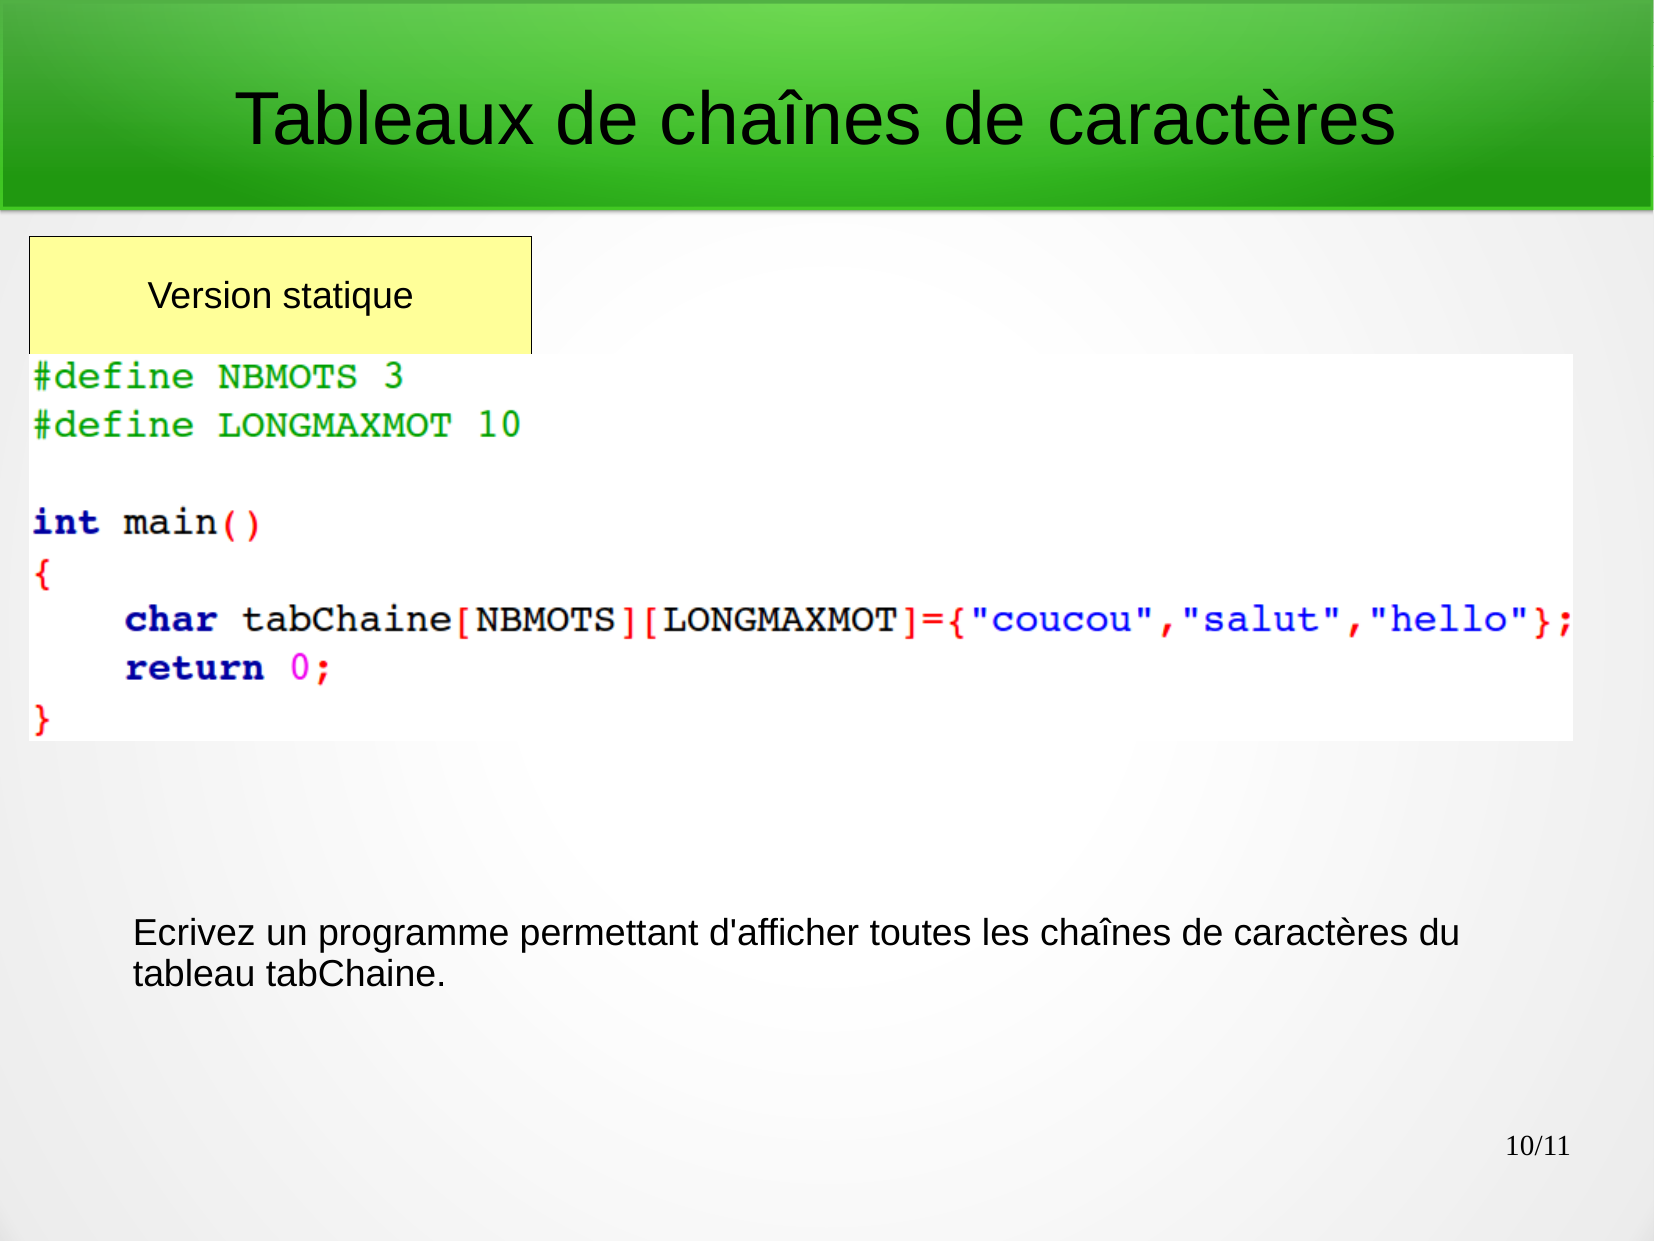

# Tableaux de chaînes de caractères
Version statique
Ecrivez un programme permettant d'afficher toutes les chaînes de caractères du tableau tabChaine.
10